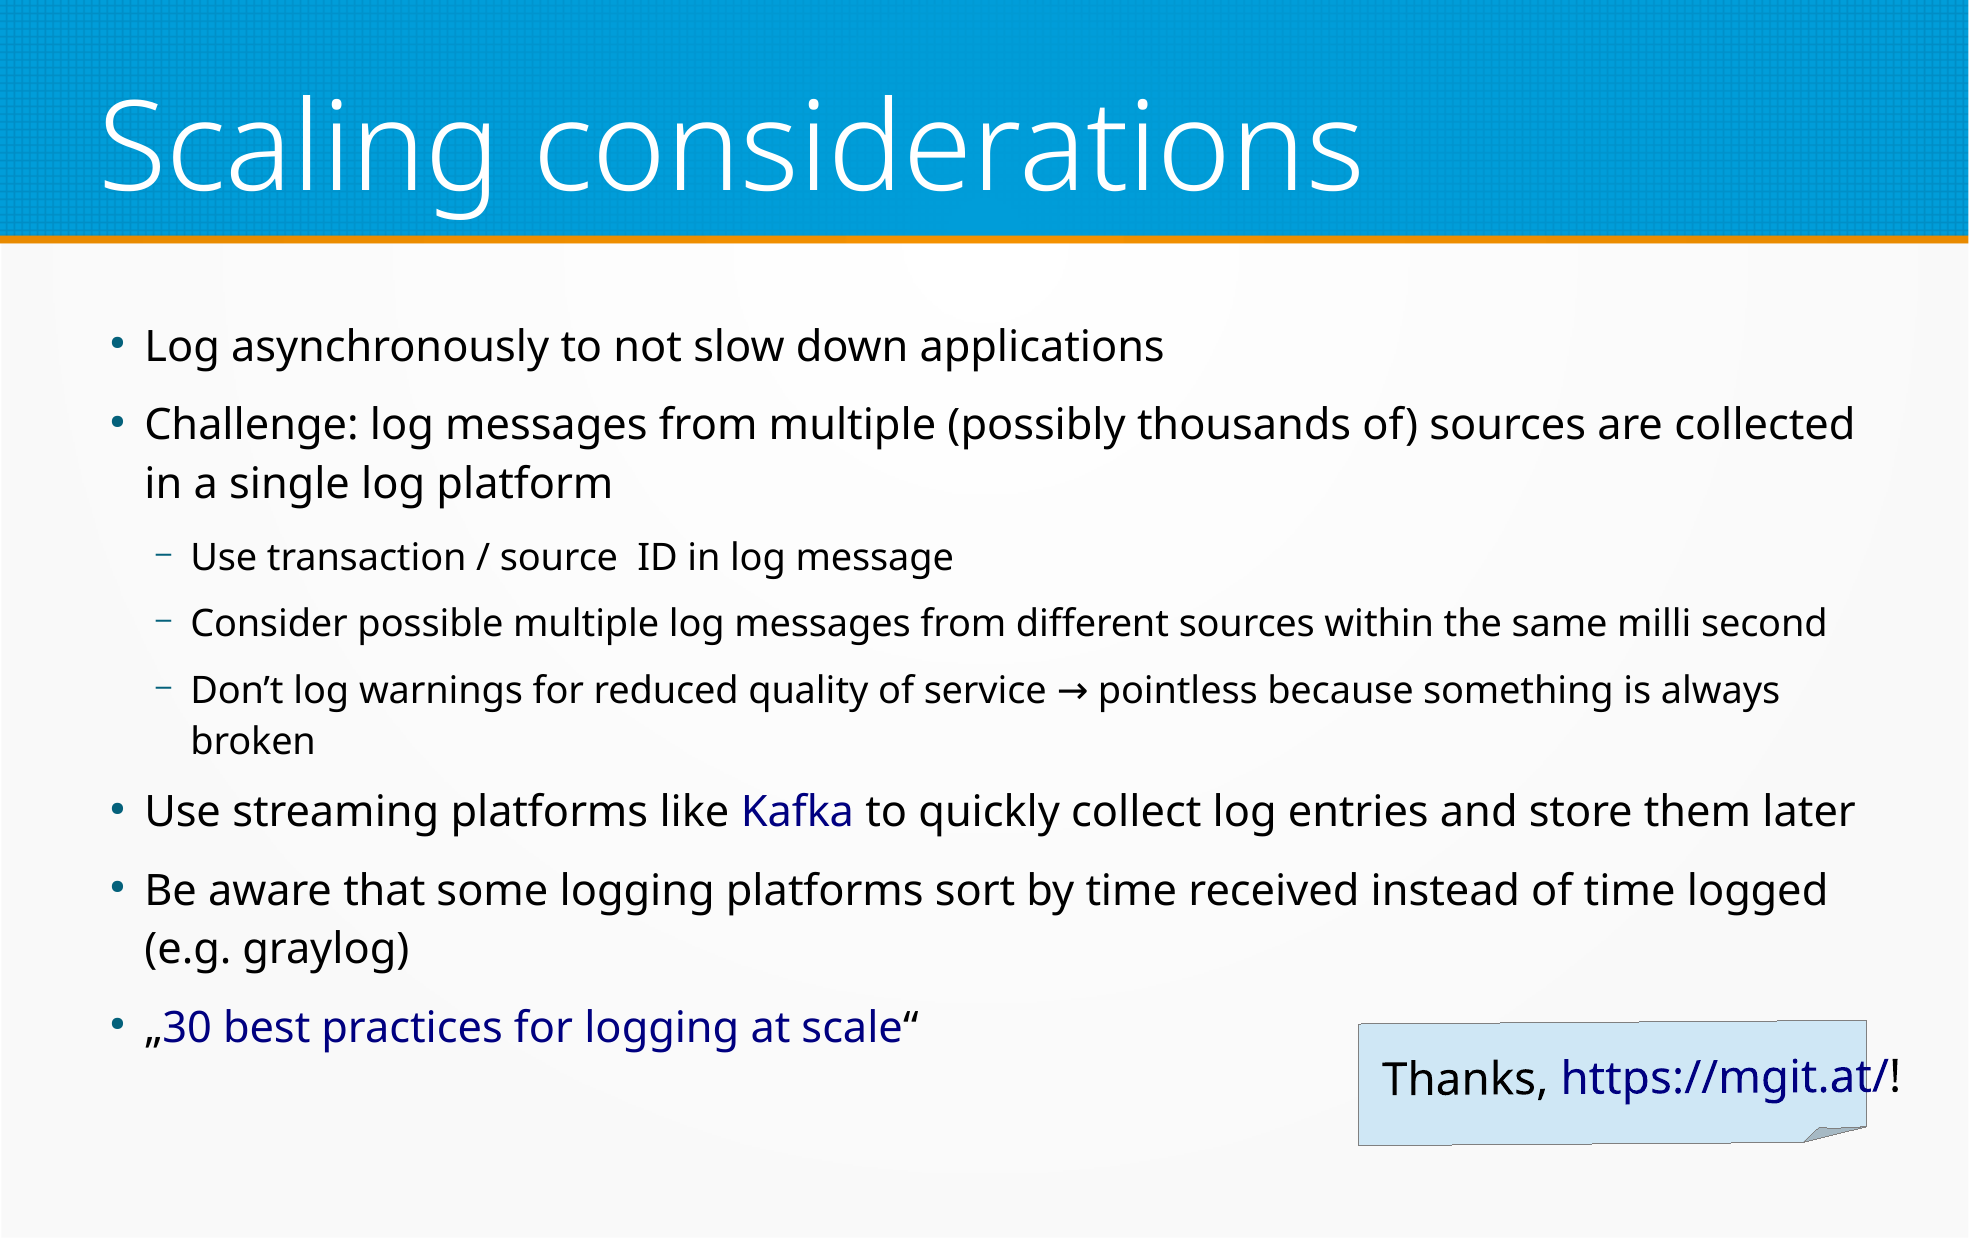

# Scaling considerations
Log asynchronously to not slow down applications
Challenge: log messages from multiple (possibly thousands of) sources are collected in a single log platform
Use transaction / source ID in log message
Consider possible multiple log messages from different sources within the same milli second
Don’t log warnings for reduced quality of service → pointless because something is always broken
Use streaming platforms like Kafka to quickly collect log entries and store them later
Be aware that some logging platforms sort by time received instead of time logged (e.g. graylog)
„30 best practices for logging at scale“
Thanks, https://mgit.at/!